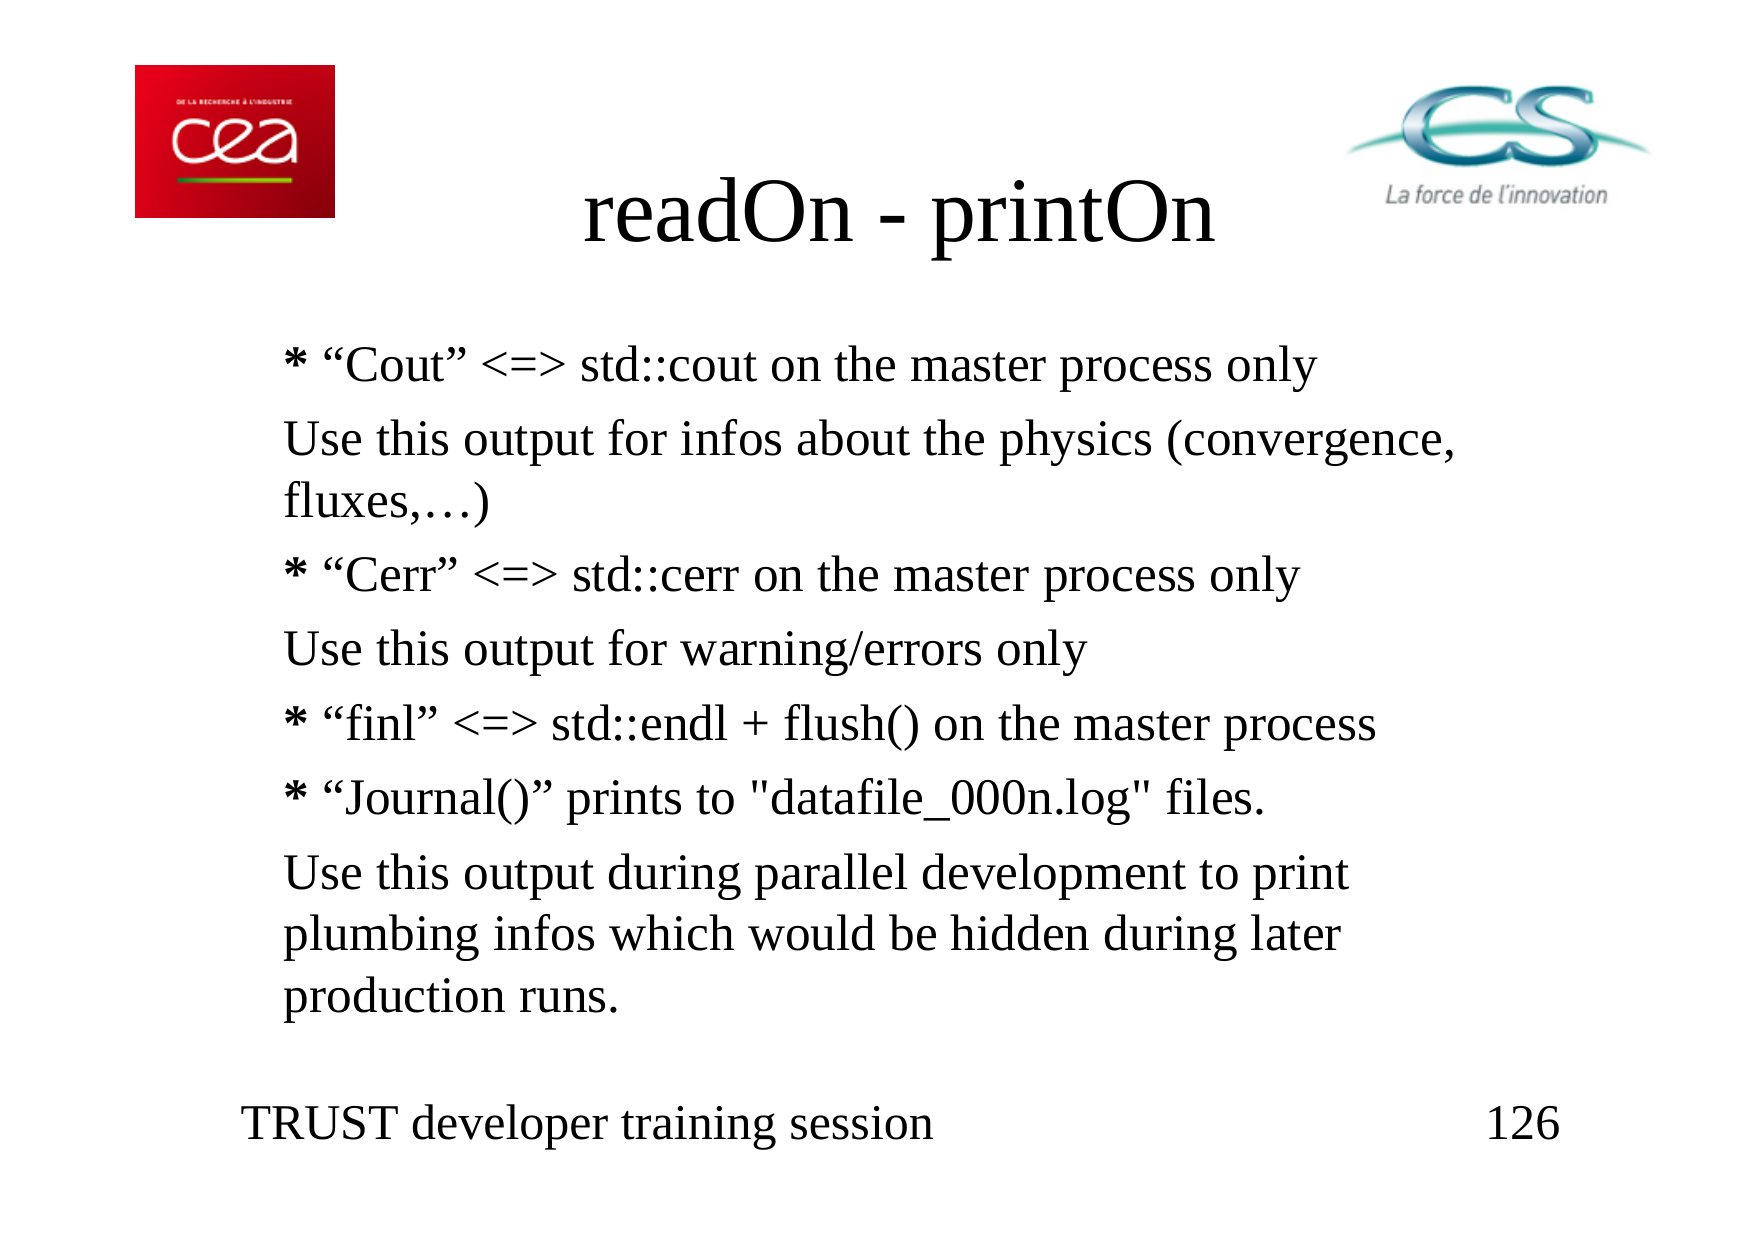

# readOn - printOn
* “Cout” <=> std::cout on the master process only
Use this output for infos about the physics (convergence, fluxes,…)
* “Cerr” <=> std::cerr on the master process only
Use this output for warning/errors only
* “finl” <=> std::endl + flush() on the master process
* “Journal()” prints to "datafile_000n.log" files.
Use this output during parallel development to print plumbing infos which would be hidden during later production runs.
TRUST developer training session
126